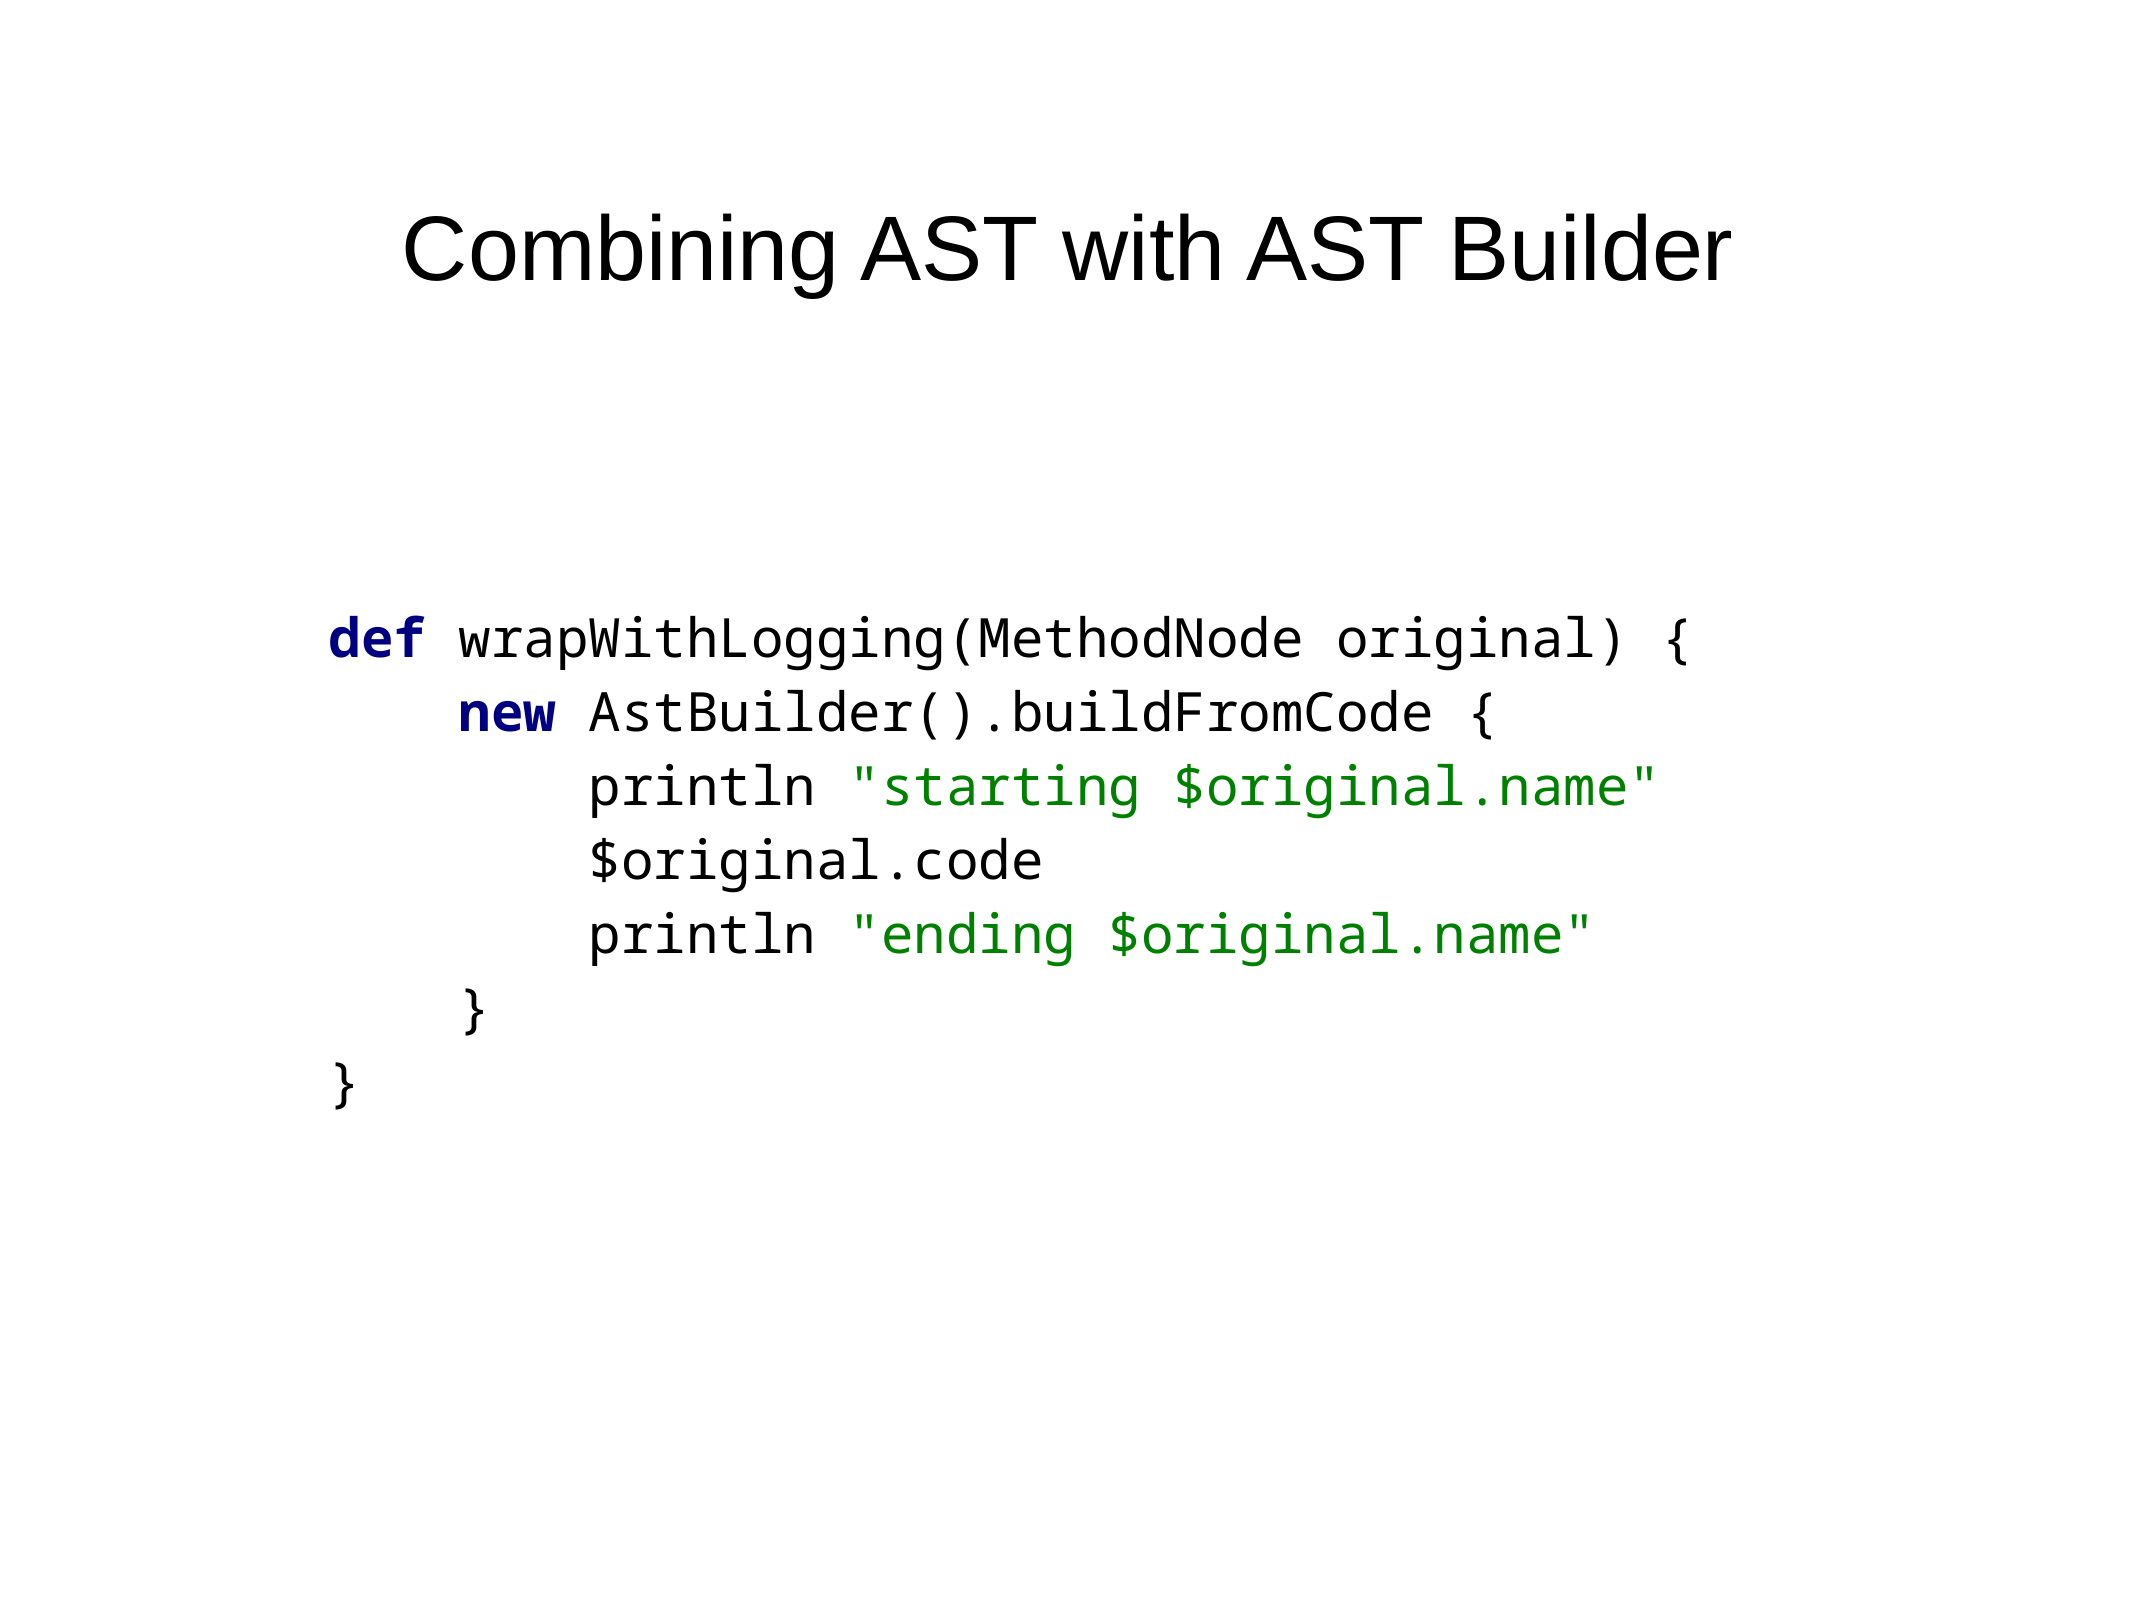

Combining AST with AST Builder
# def wrapWithLogging(MethodNode original) { new AstBuilder().buildFromCode { println "starting $original.name" $original.code println "ending $original.name" } }